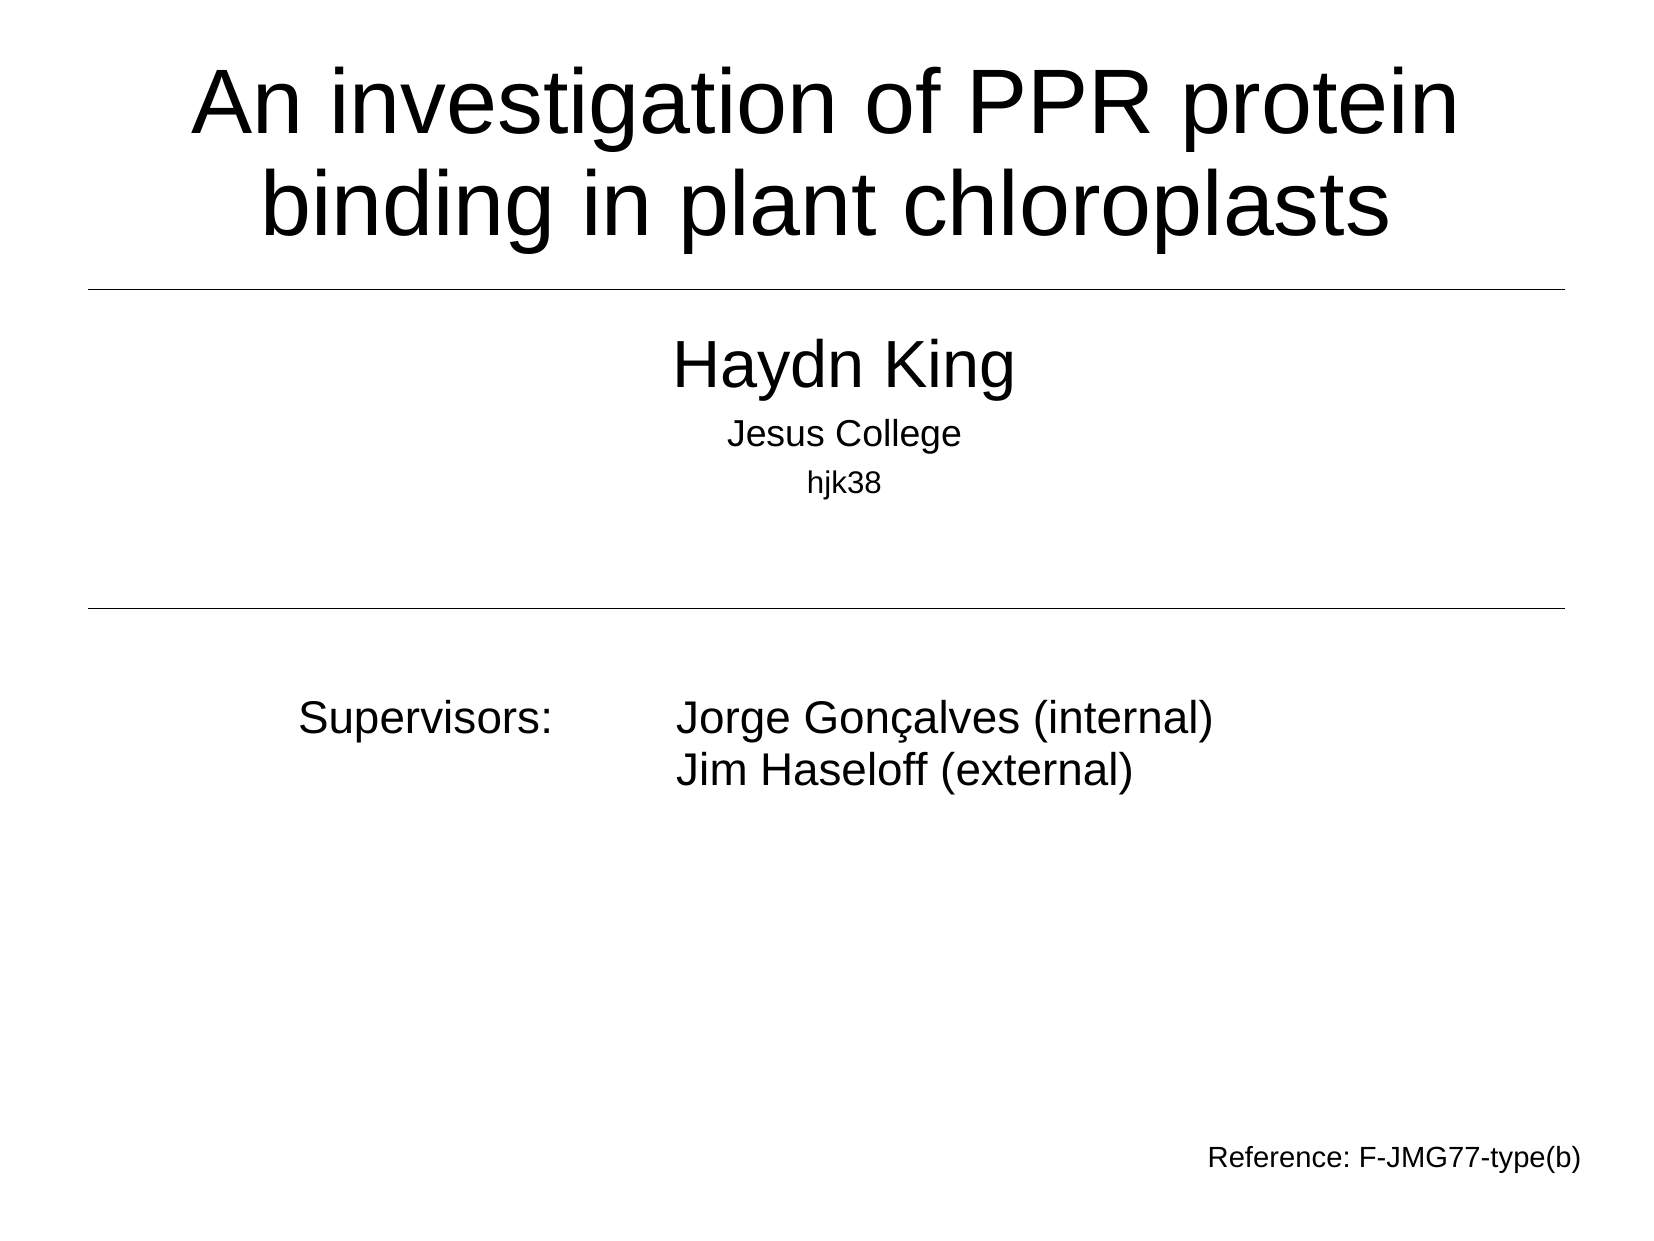

# An investigation of PPR protein binding in plant chloroplasts
Haydn King
Jesus College
hjk38
Supervisors:
Jorge Gonçalves (internal)
Jim Haseloff (external)
Reference: F-JMG77-type(b)